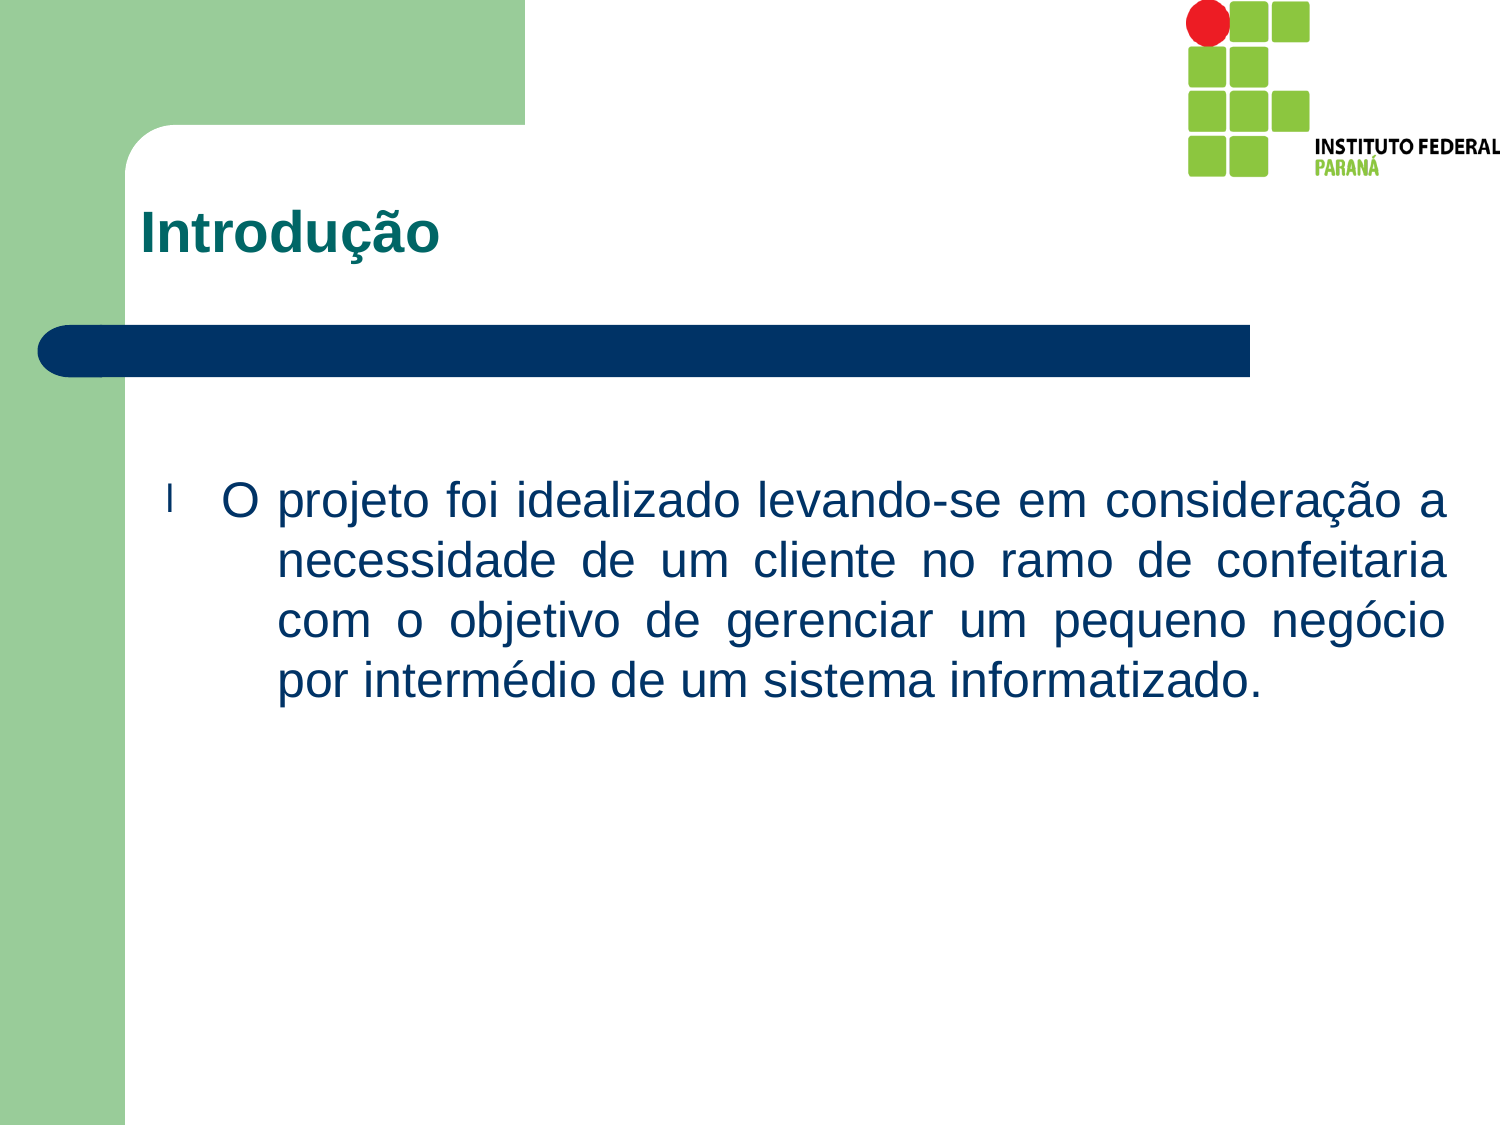

# Introdução
O projeto foi idealizado levando-se em consideração a necessidade de um cliente no ramo de confeitaria com o objetivo de gerenciar um pequeno negócio por intermédio de um sistema informatizado.